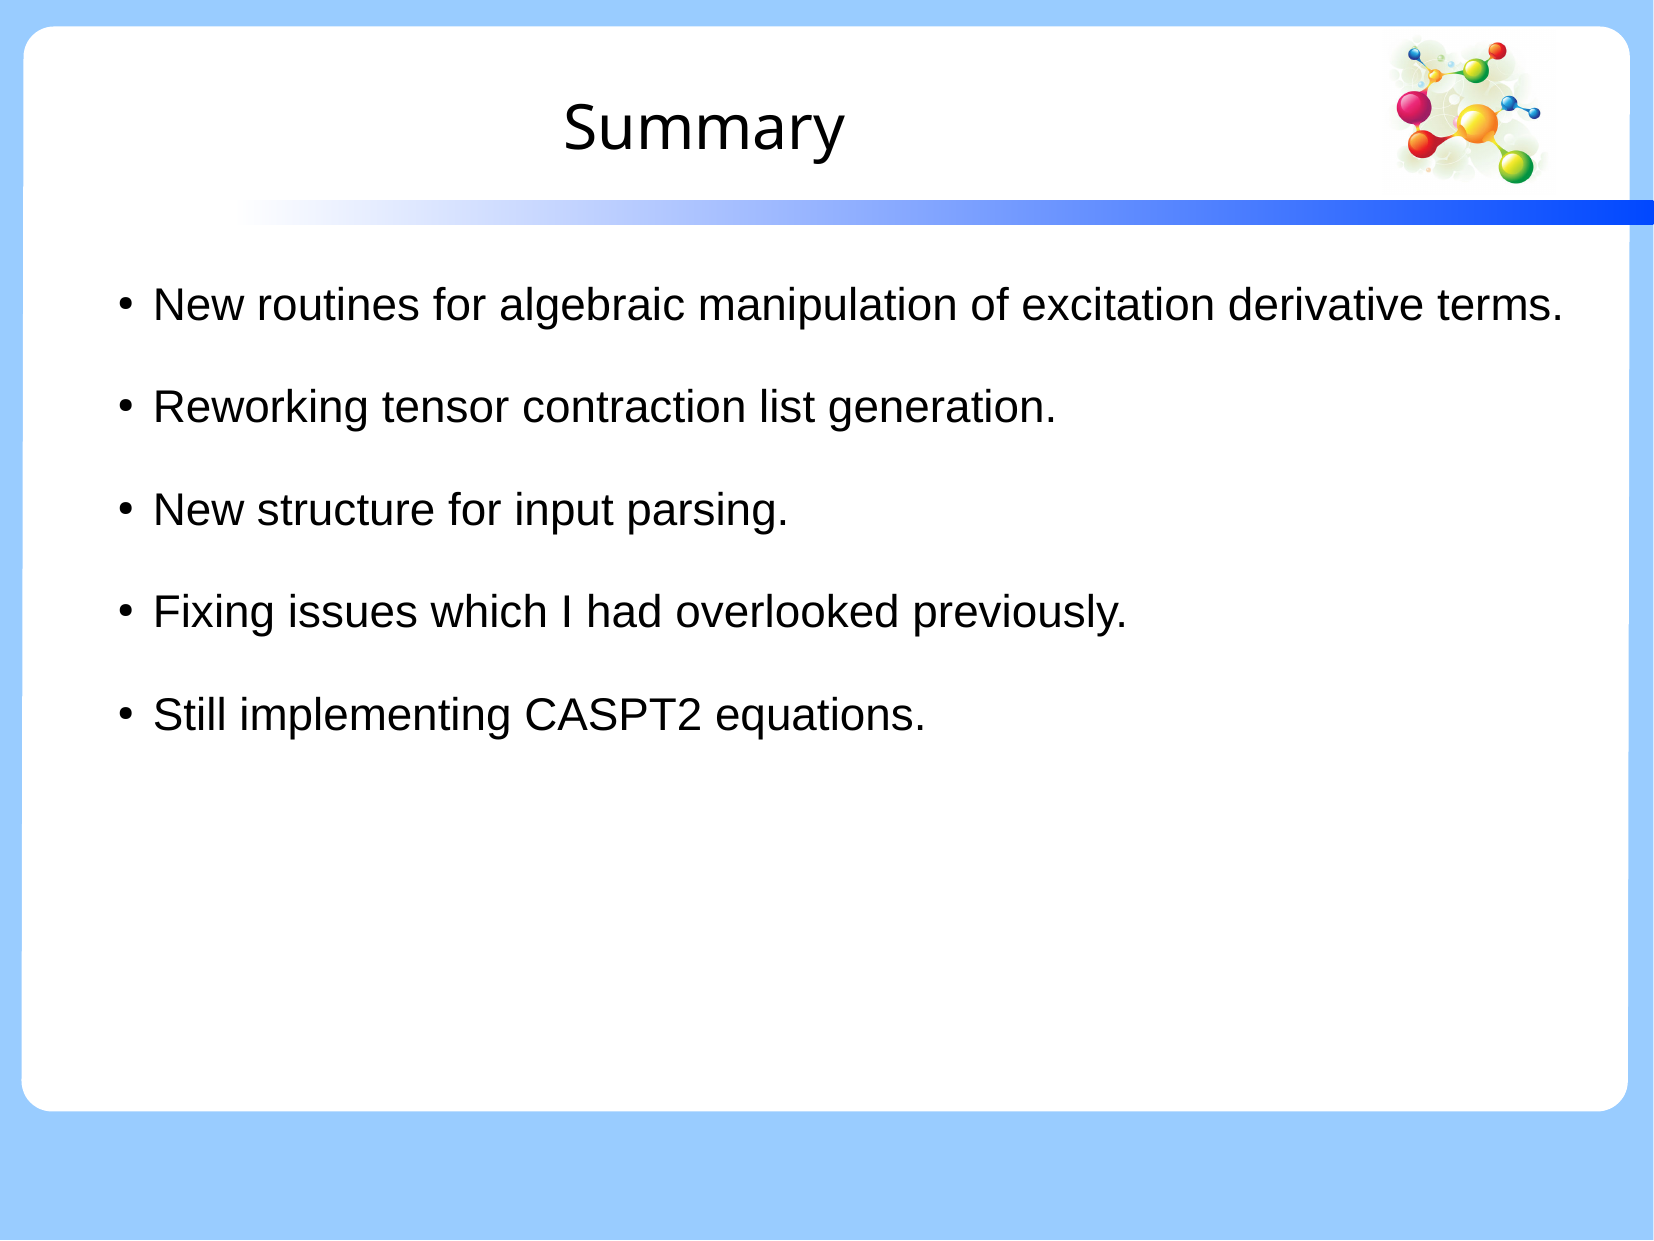

# Summary
New routines for algebraic manipulation of excitation derivative terms.
Reworking tensor contraction list generation.
New structure for input parsing.
Fixing issues which I had overlooked previously.
Still implementing CASPT2 equations.